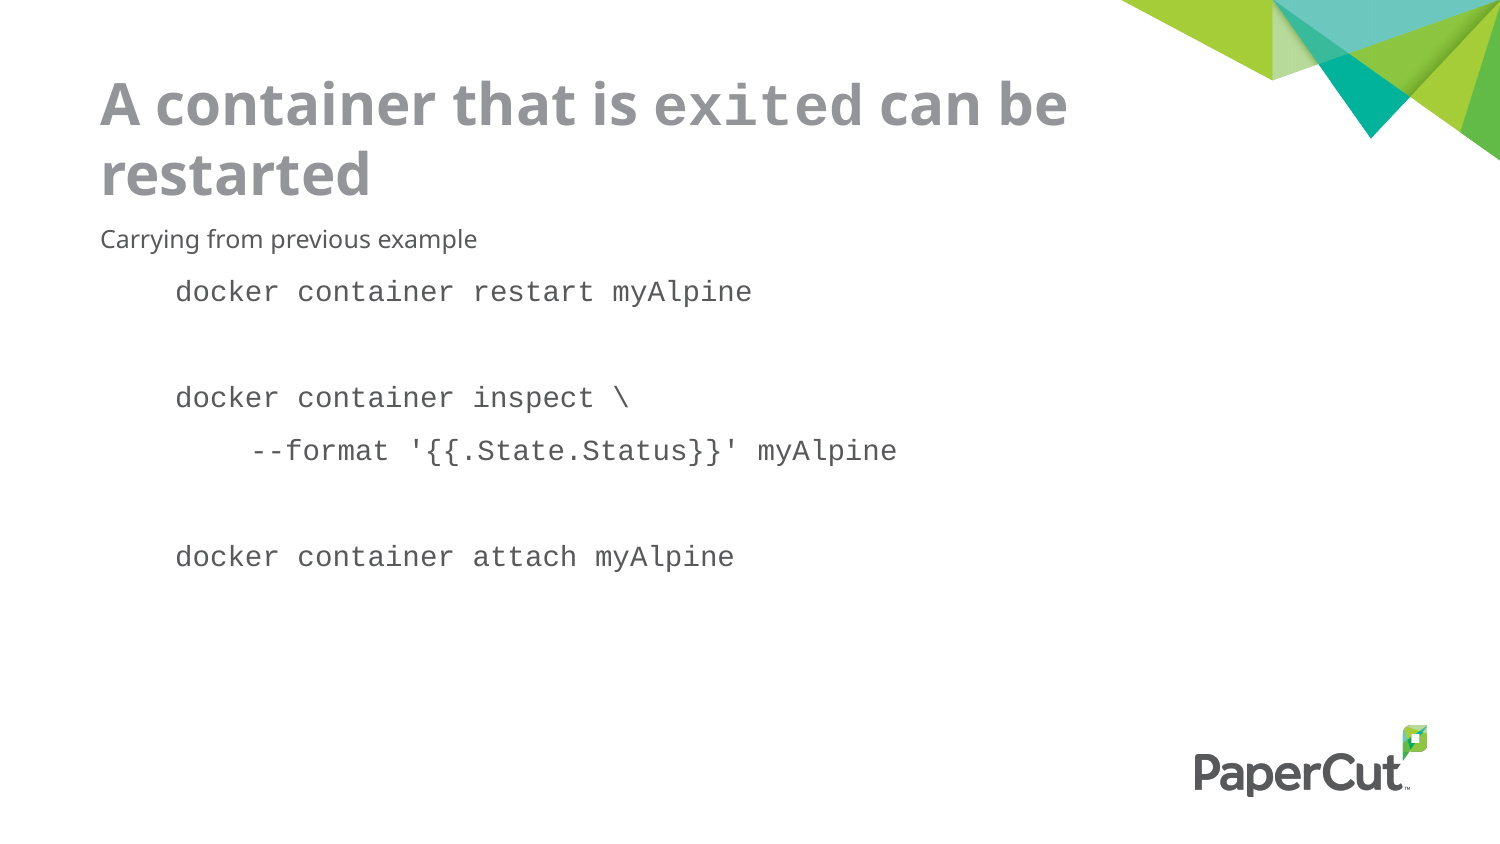

# A container that is exited can be restarted
Carrying from previous example
docker container restart myAlpine
docker container inspect \
--format '{{.State.Status}}' myAlpine
docker container attach myAlpine